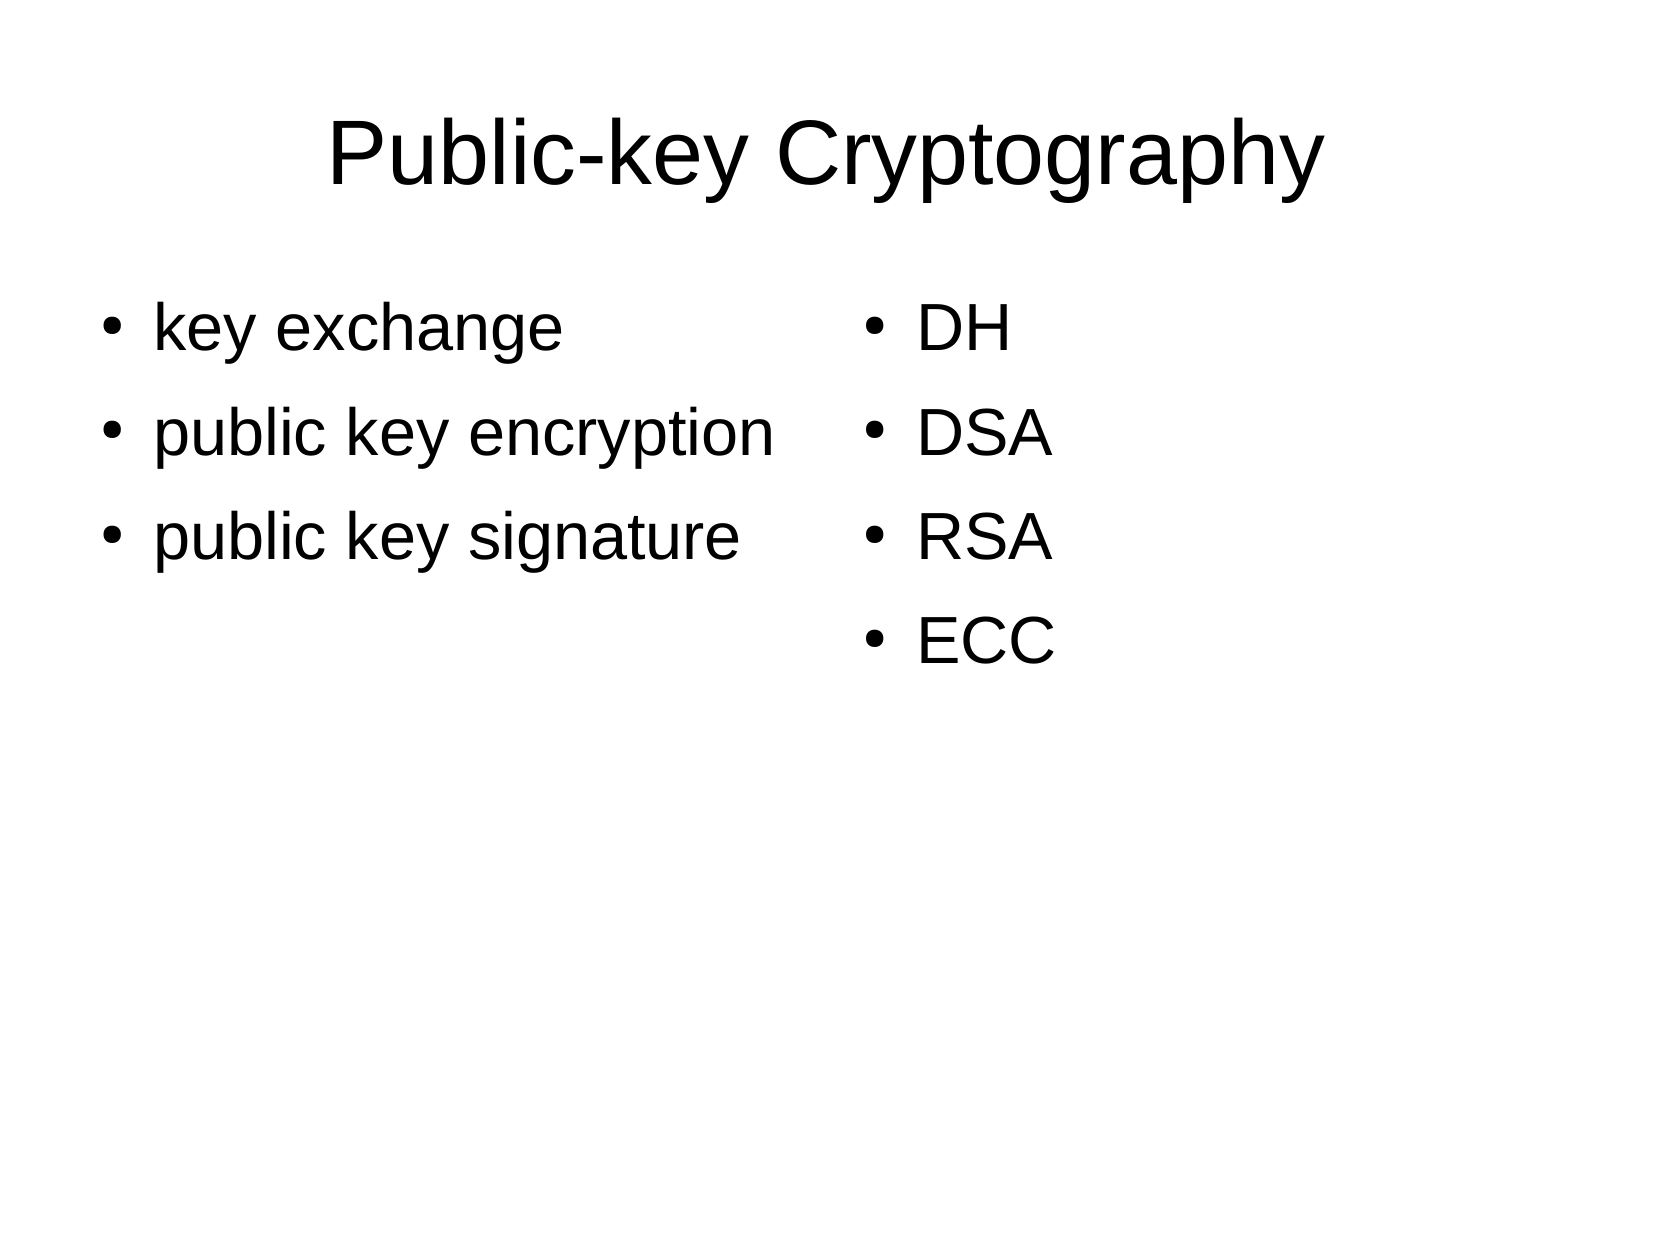

# Public-key Cryptography
key exchange
public key encryption
public key signature
DH
DSA
RSA
ECC